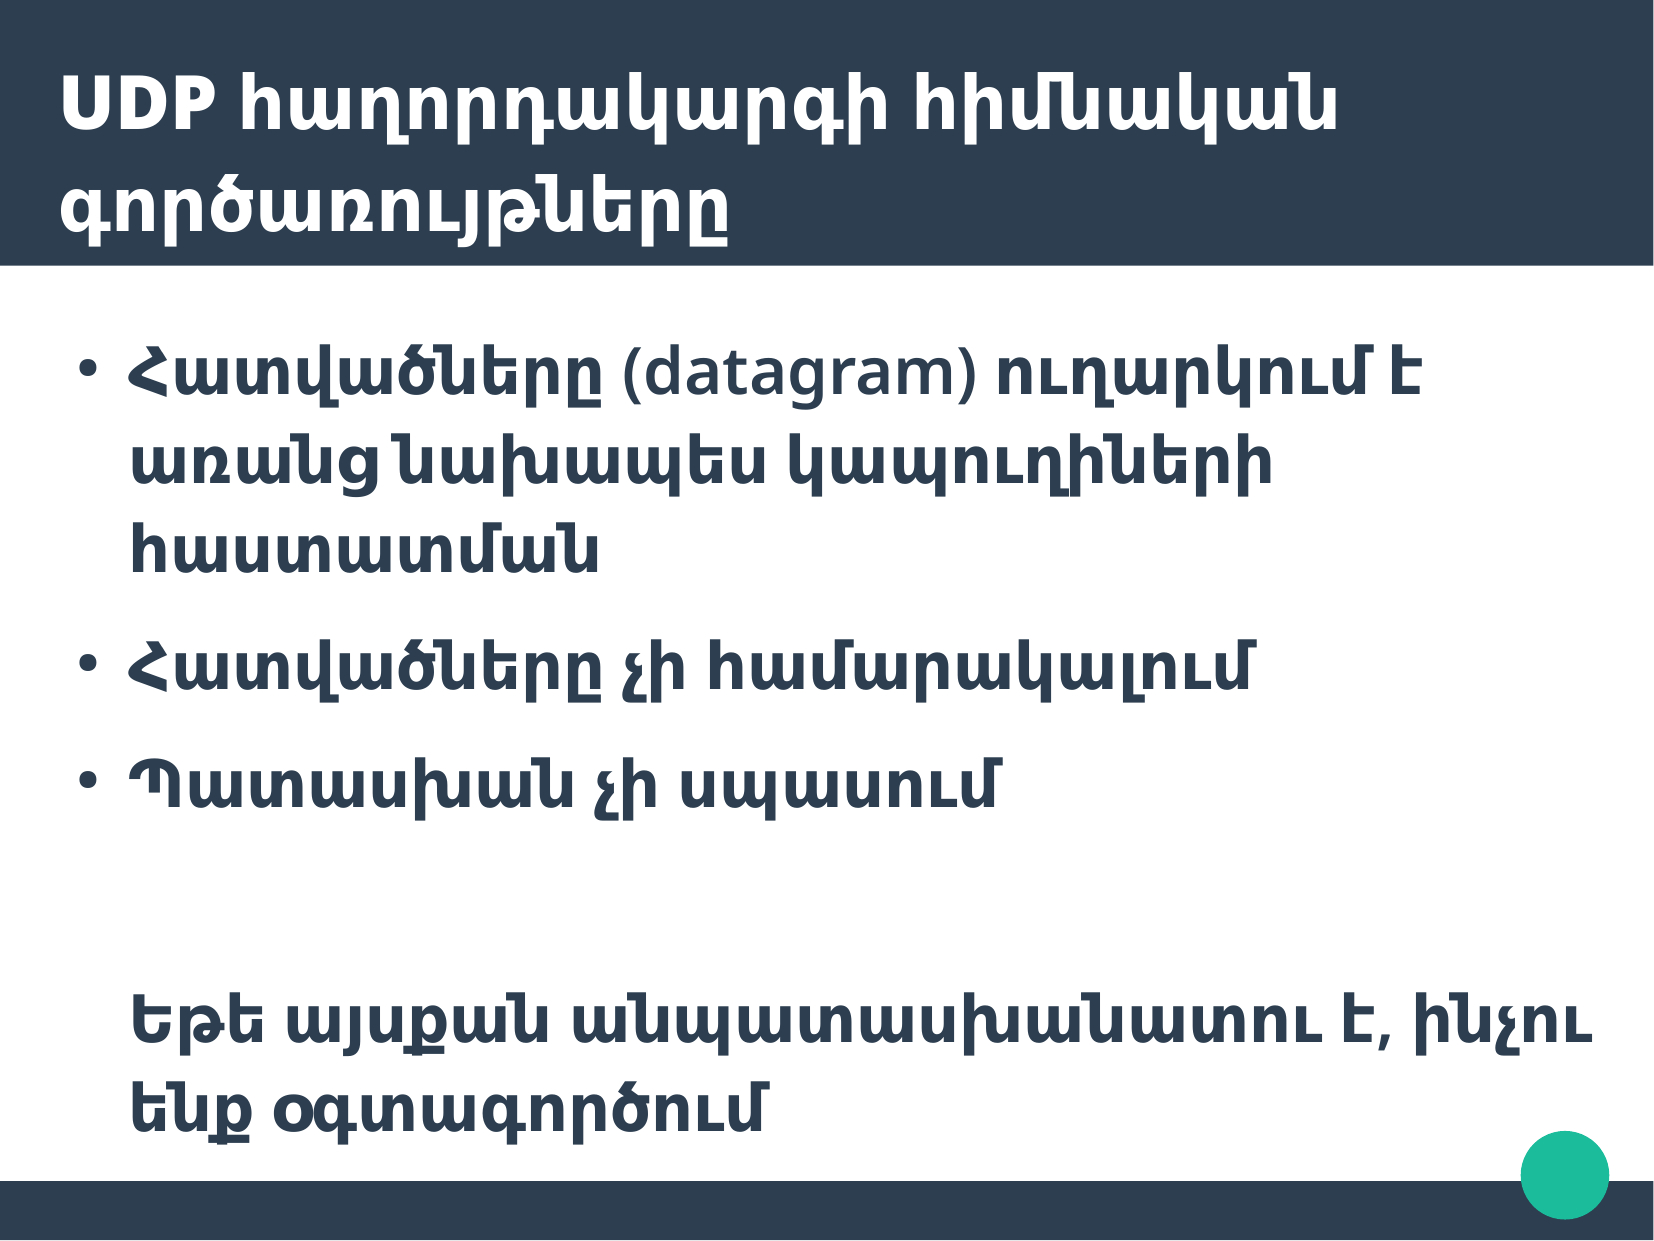

# UDP հաղորդակարգի հիմնական գործառույթները
Հատվածները (datagram) ուղարկում է առանց նախապես կապուղիների հաստատման
Հատվածները չի համարակալում
Պատասխան չի սպասում
Եթե այսքան անպատասխանատու է, ինչու ենք օգտագործում